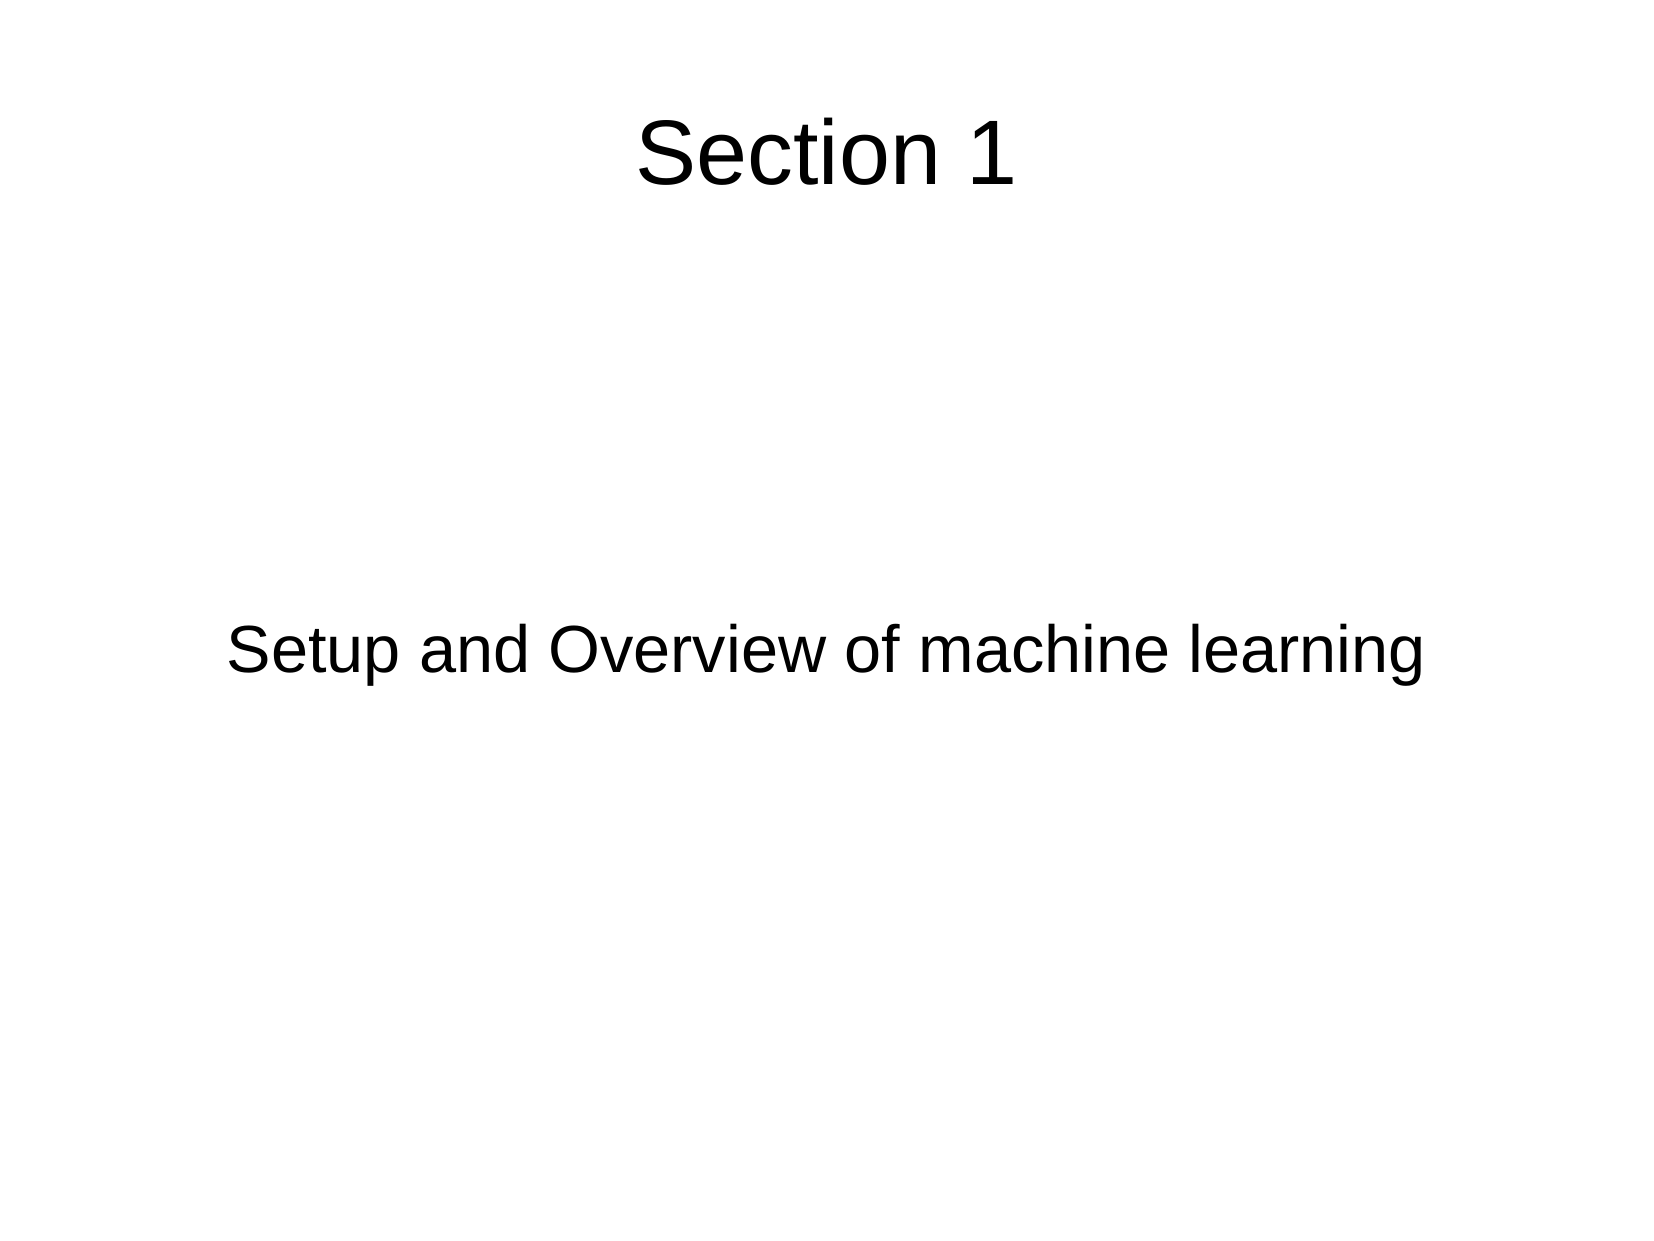

# Section 1
Setup and Overview of machine learning